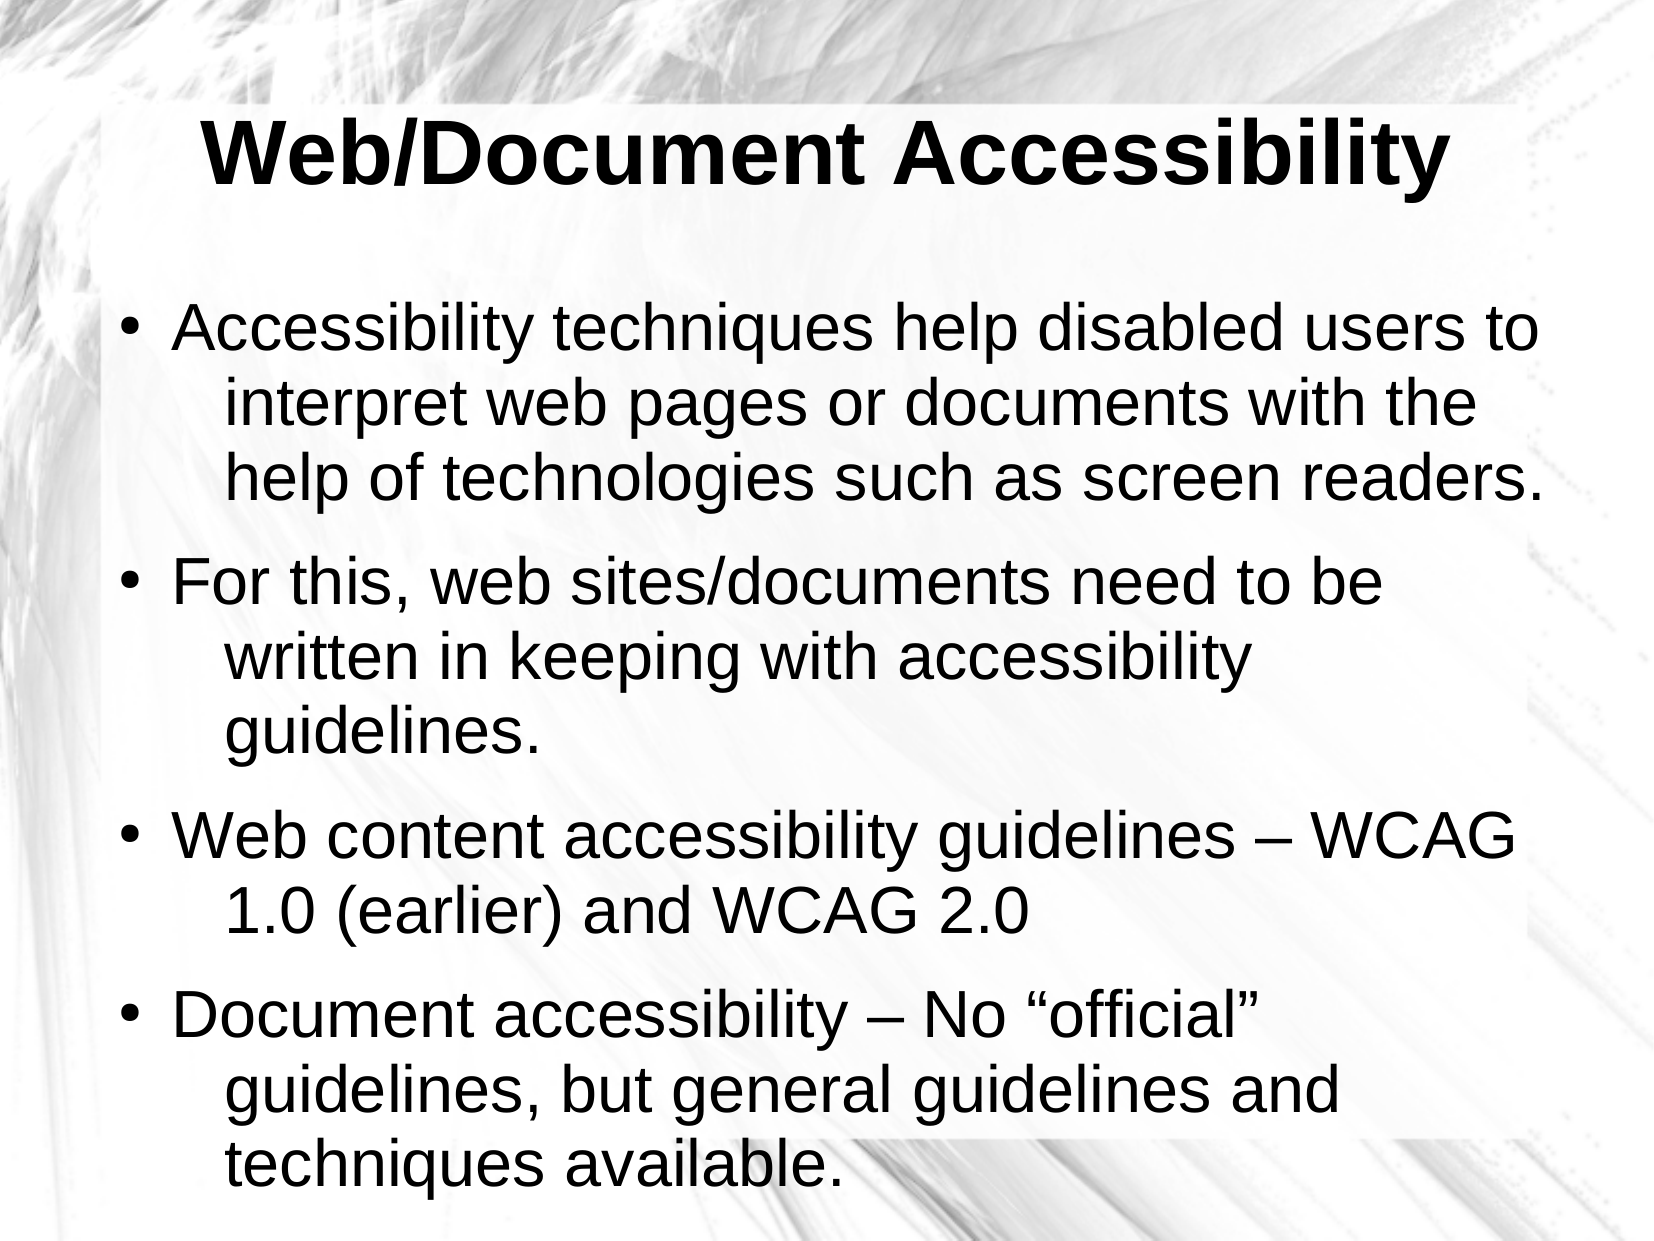

# Web/Document Accessibility
Accessibility techniques help disabled users to interpret web pages or documents with the help of technologies such as screen readers.
For this, web sites/documents need to be written in keeping with accessibility guidelines.
Web content accessibility guidelines – WCAG 1.0 (earlier) and WCAG 2.0
Document accessibility – No “official” guidelines, but general guidelines and techniques available.